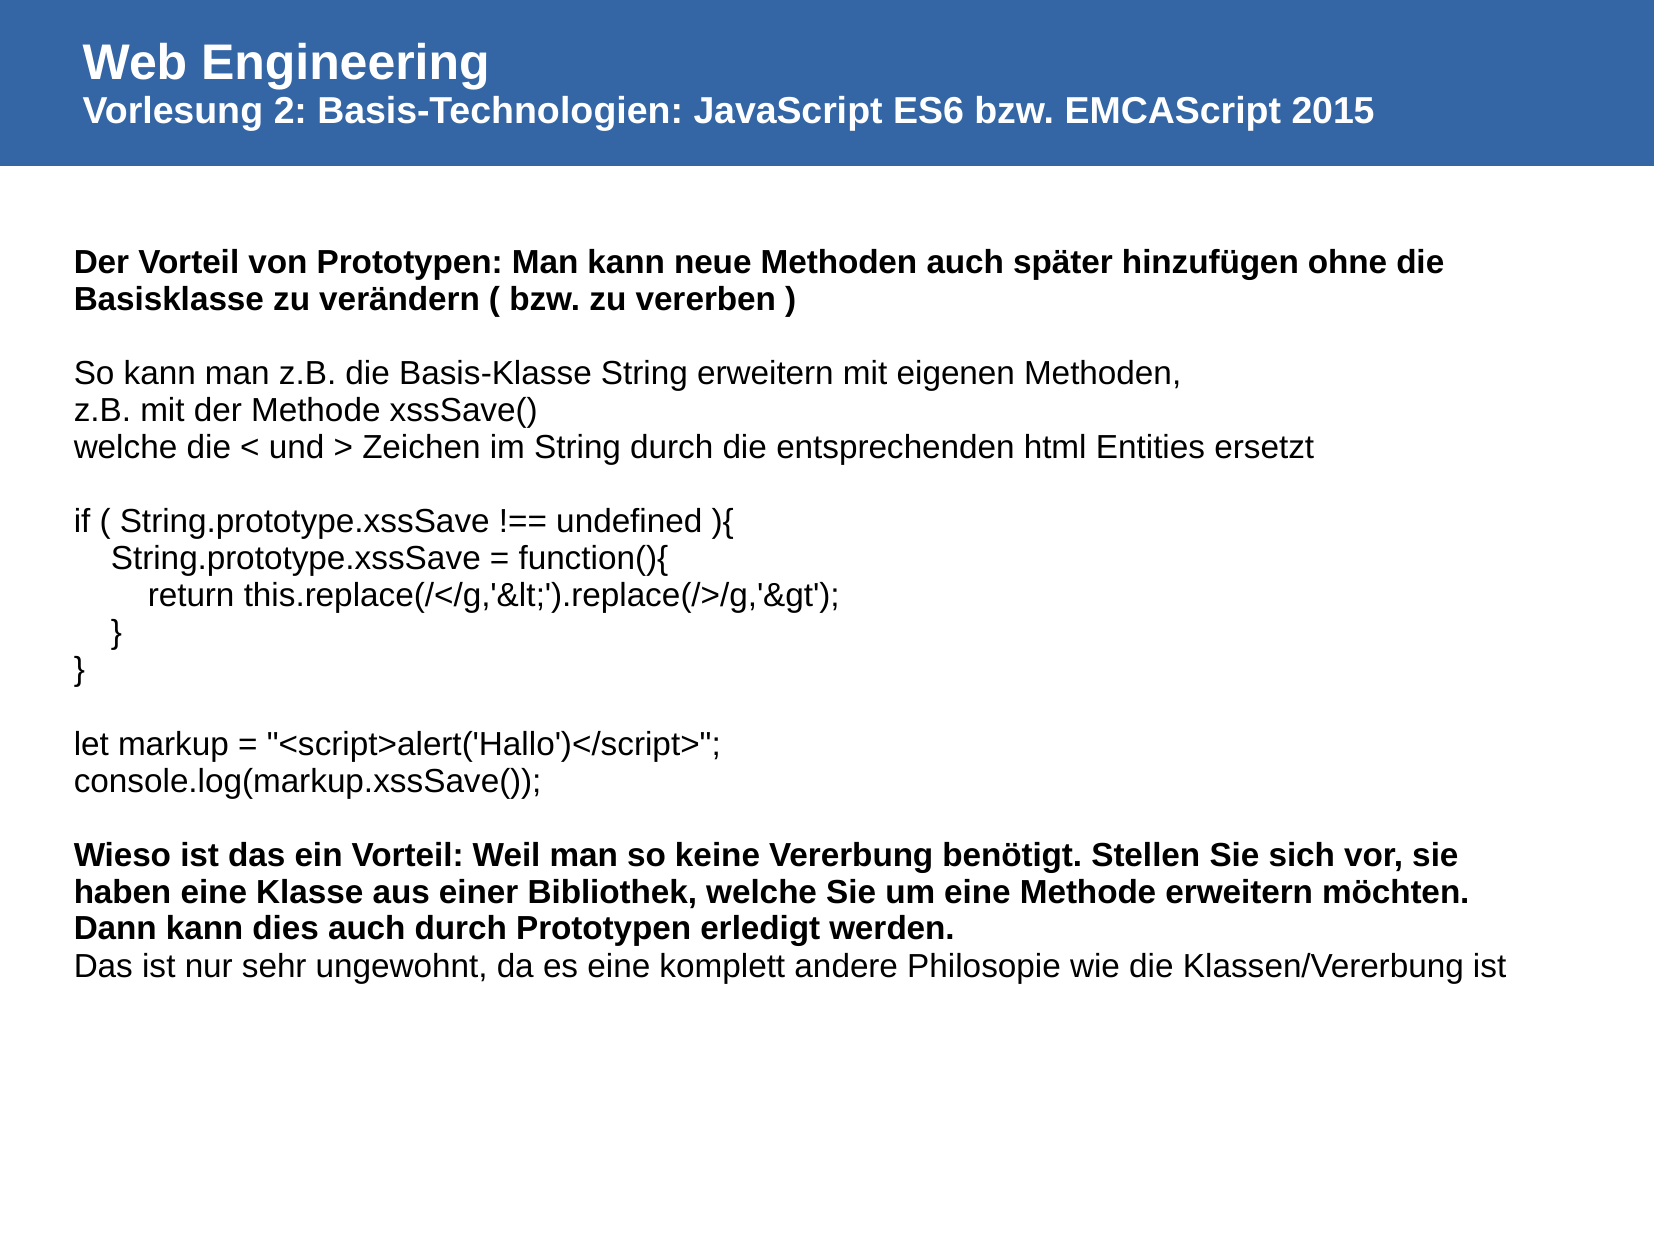

# Web Engineering Vorlesung 2: Basis-Technologien: JavaScript ES6 bzw. EMCAScript 2015
Der Vorteil von Prototypen: Man kann neue Methoden auch später hinzufügen ohne die
Basisklasse zu verändern ( bzw. zu vererben )
So kann man z.B. die Basis-Klasse String erweitern mit eigenen Methoden,
z.B. mit der Methode xssSave()
welche die < und > Zeichen im String durch die entsprechenden html Entities ersetzt
if ( String.prototype.xssSave !== undefined ){
 String.prototype.xssSave = function(){
 return this.replace(/</g,'&lt;').replace(/>/g,'&gt');
 }
}
let markup = "<script>alert('Hallo')</script>";
console.log(markup.xssSave());
Wieso ist das ein Vorteil: Weil man so keine Vererbung benötigt. Stellen Sie sich vor, sie
haben eine Klasse aus einer Bibliothek, welche Sie um eine Methode erweitern möchten.
Dann kann dies auch durch Prototypen erledigt werden.
Das ist nur sehr ungewohnt, da es eine komplett andere Philosopie wie die Klassen/Vererbung ist